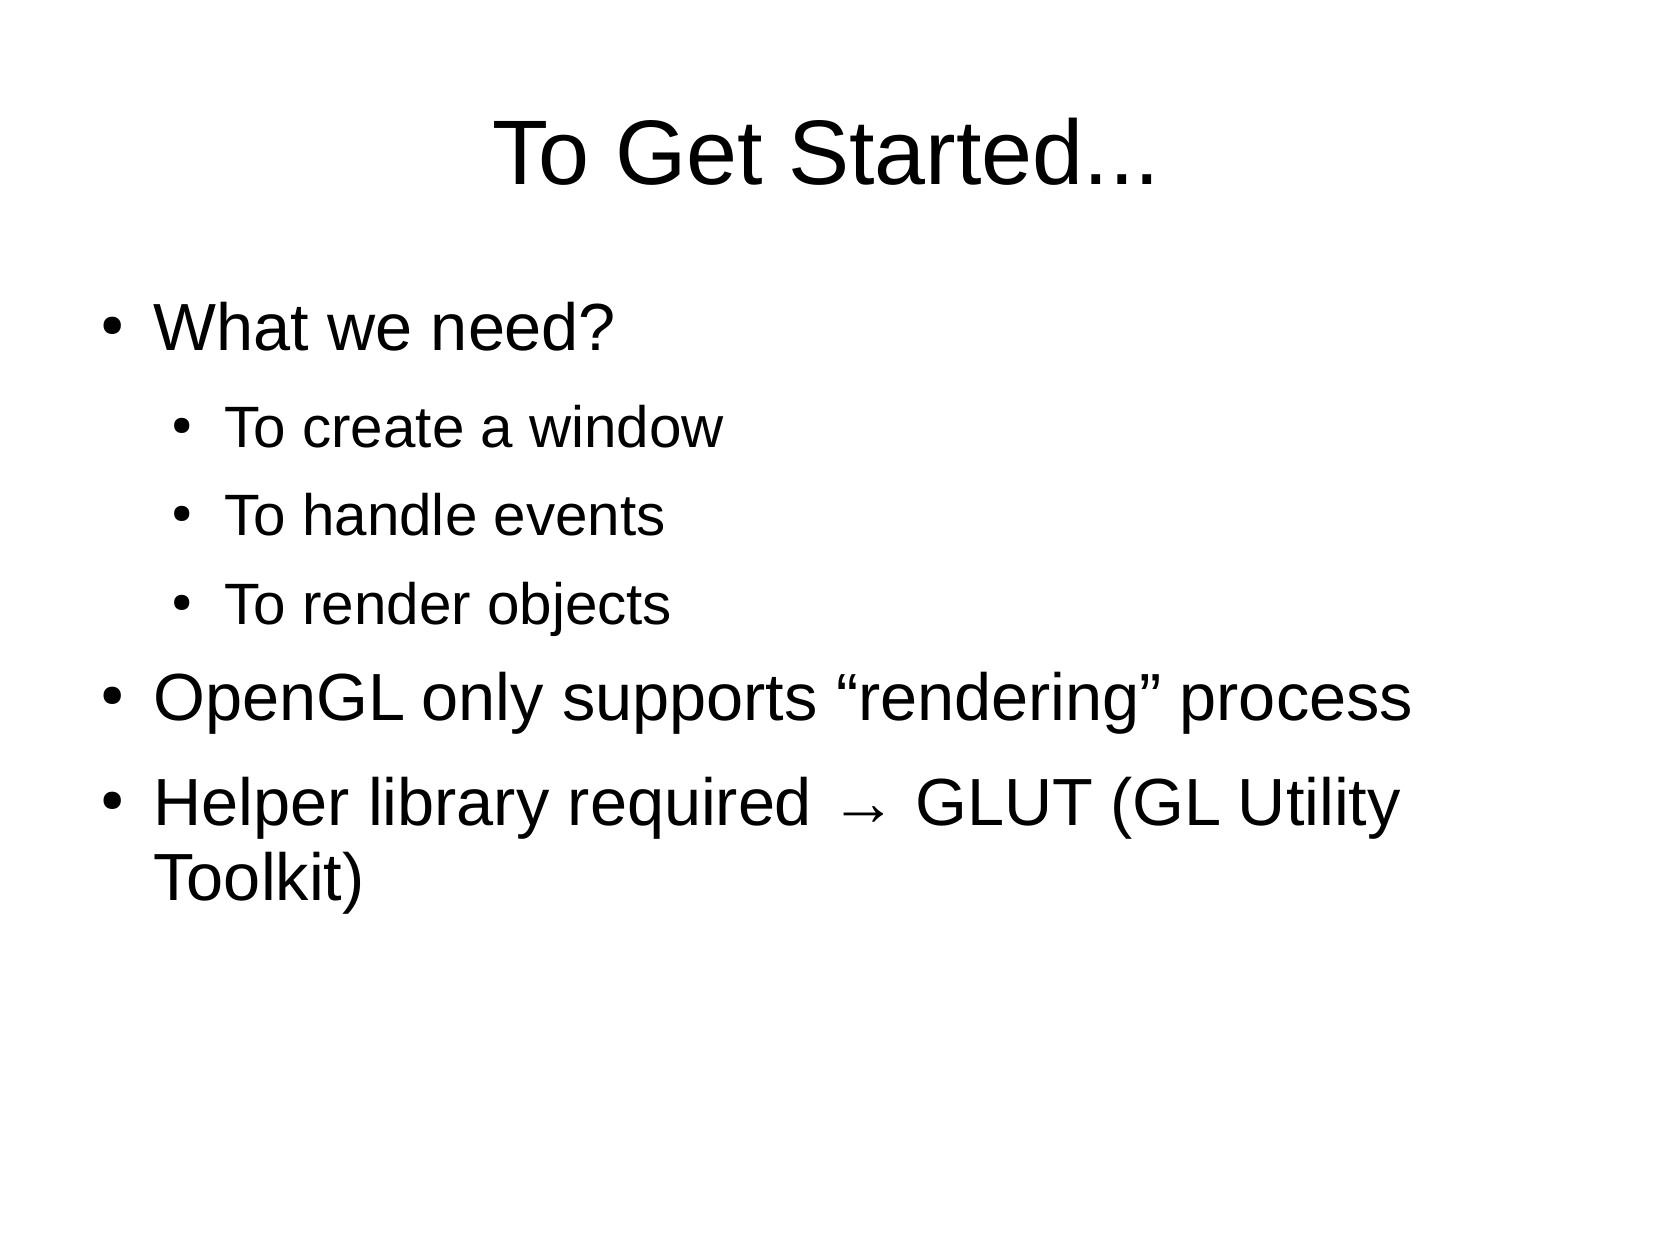

# To Get Started...
What we need?
To create a window
To handle events
To render objects
OpenGL only supports “rendering” process
Helper library required → GLUT (GL Utility Toolkit)